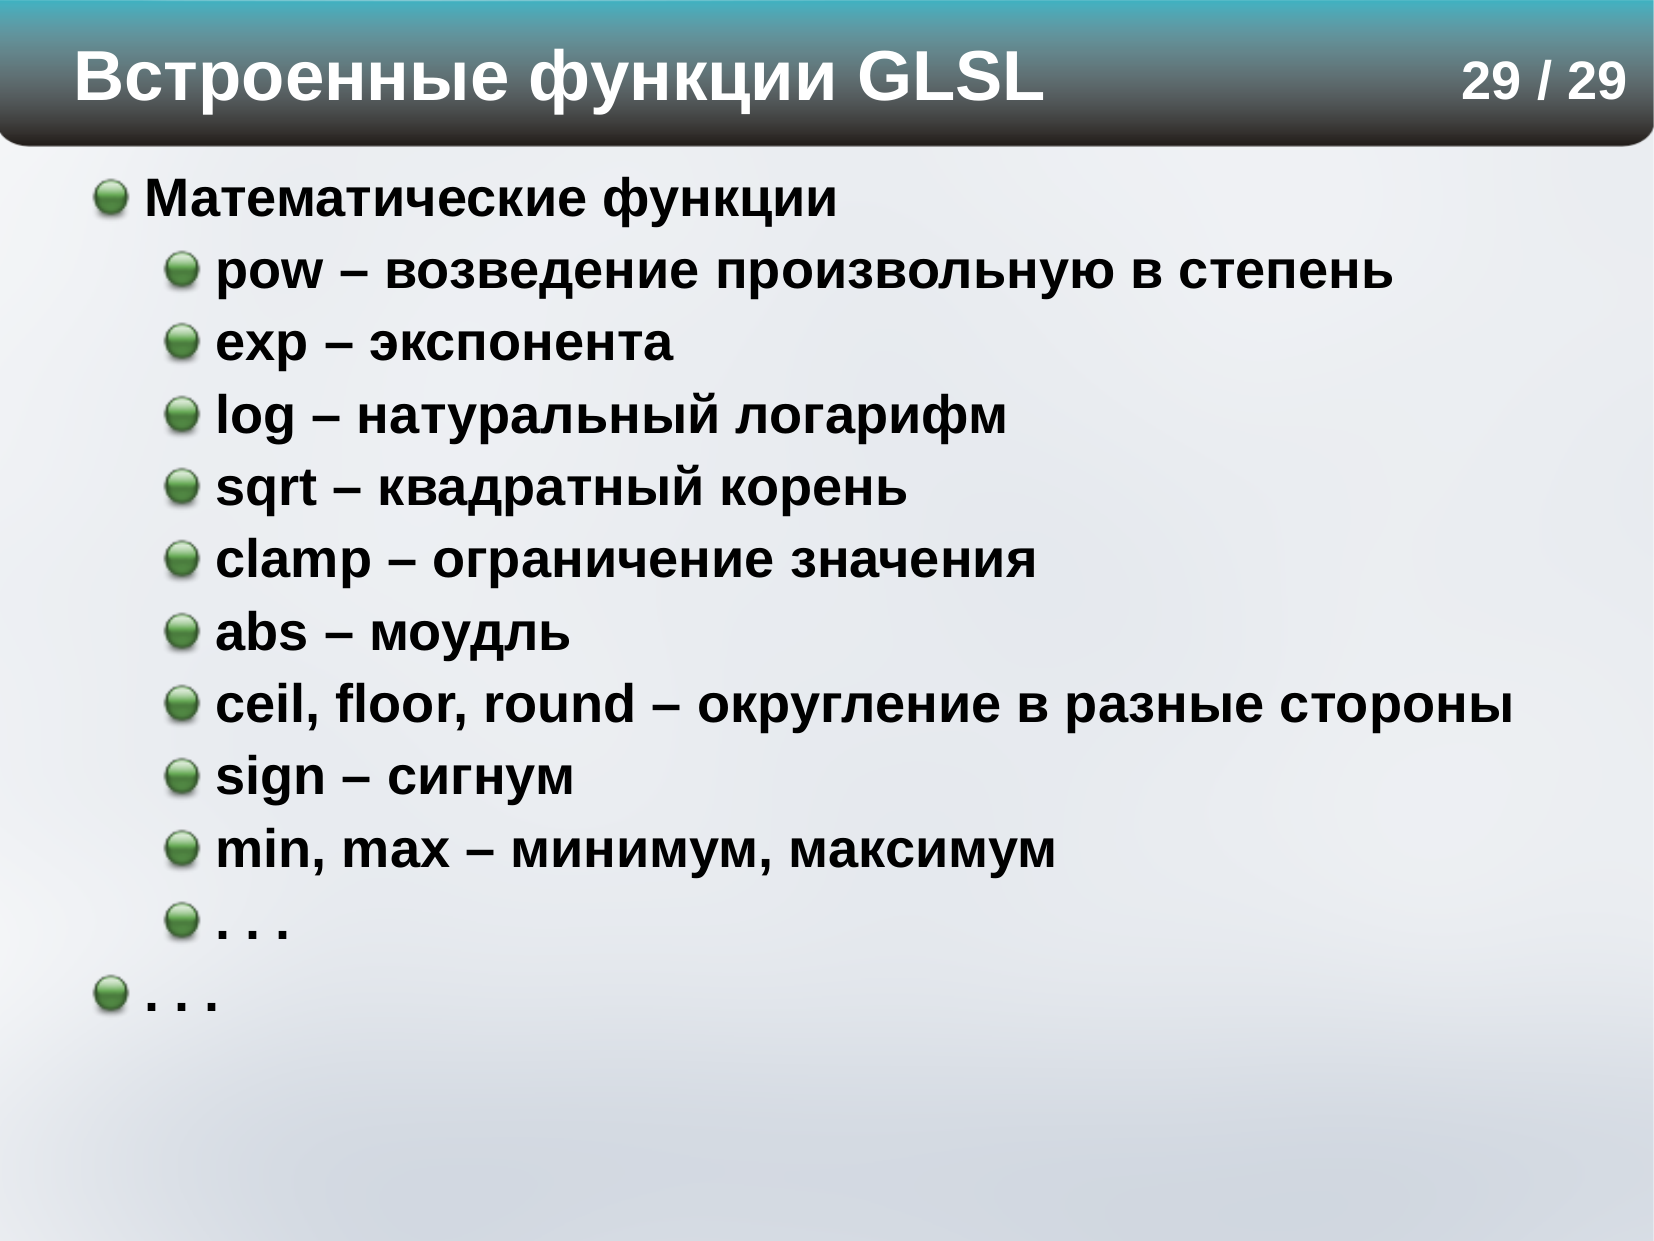

Встроенные функции GLSL
Математические функции
pow – возведение произвольную в степень
exp – экспонента
log – натуральный логарифм
sqrt – квадратный корень
clamp – ограничение значения
abs – моудль
ceil, floor, round – округление в разные стороны
sign – сигнум
min, max – минимум, максимум
. . .
. . .